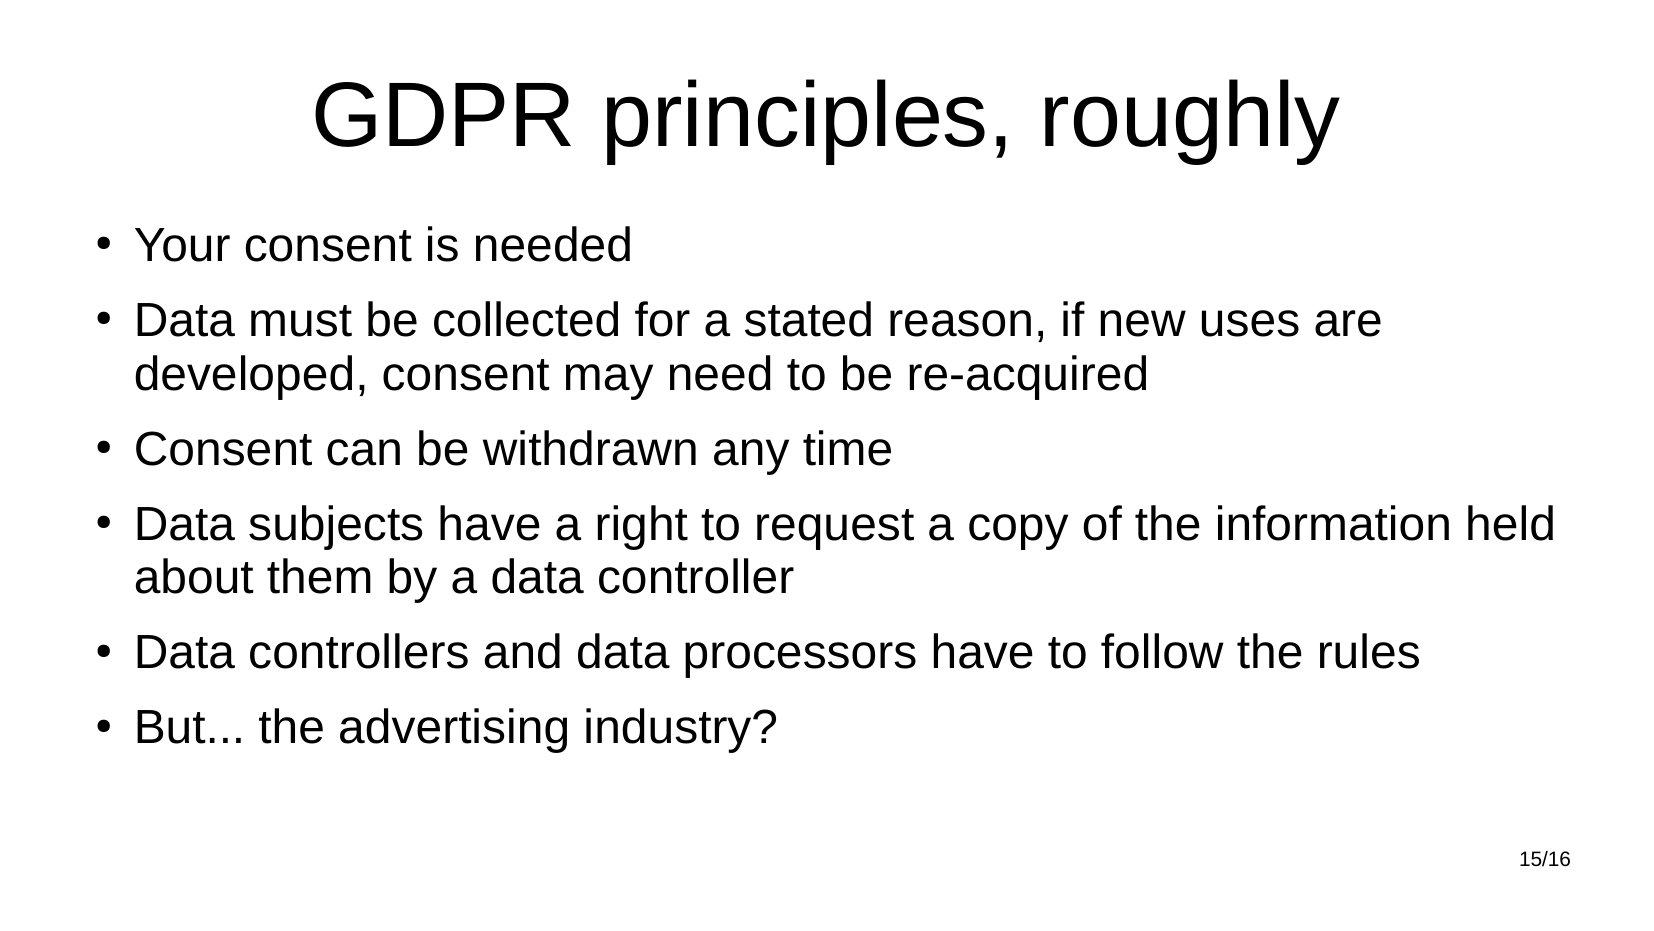

# GDPR principles, roughly
Your consent is needed
Data must be collected for a stated reason, if new uses are developed, consent may need to be re-acquired
Consent can be withdrawn any time
Data subjects have a right to request a copy of the information held about them by a data controller
Data controllers and data processors have to follow the rules
But... the advertising industry?
15